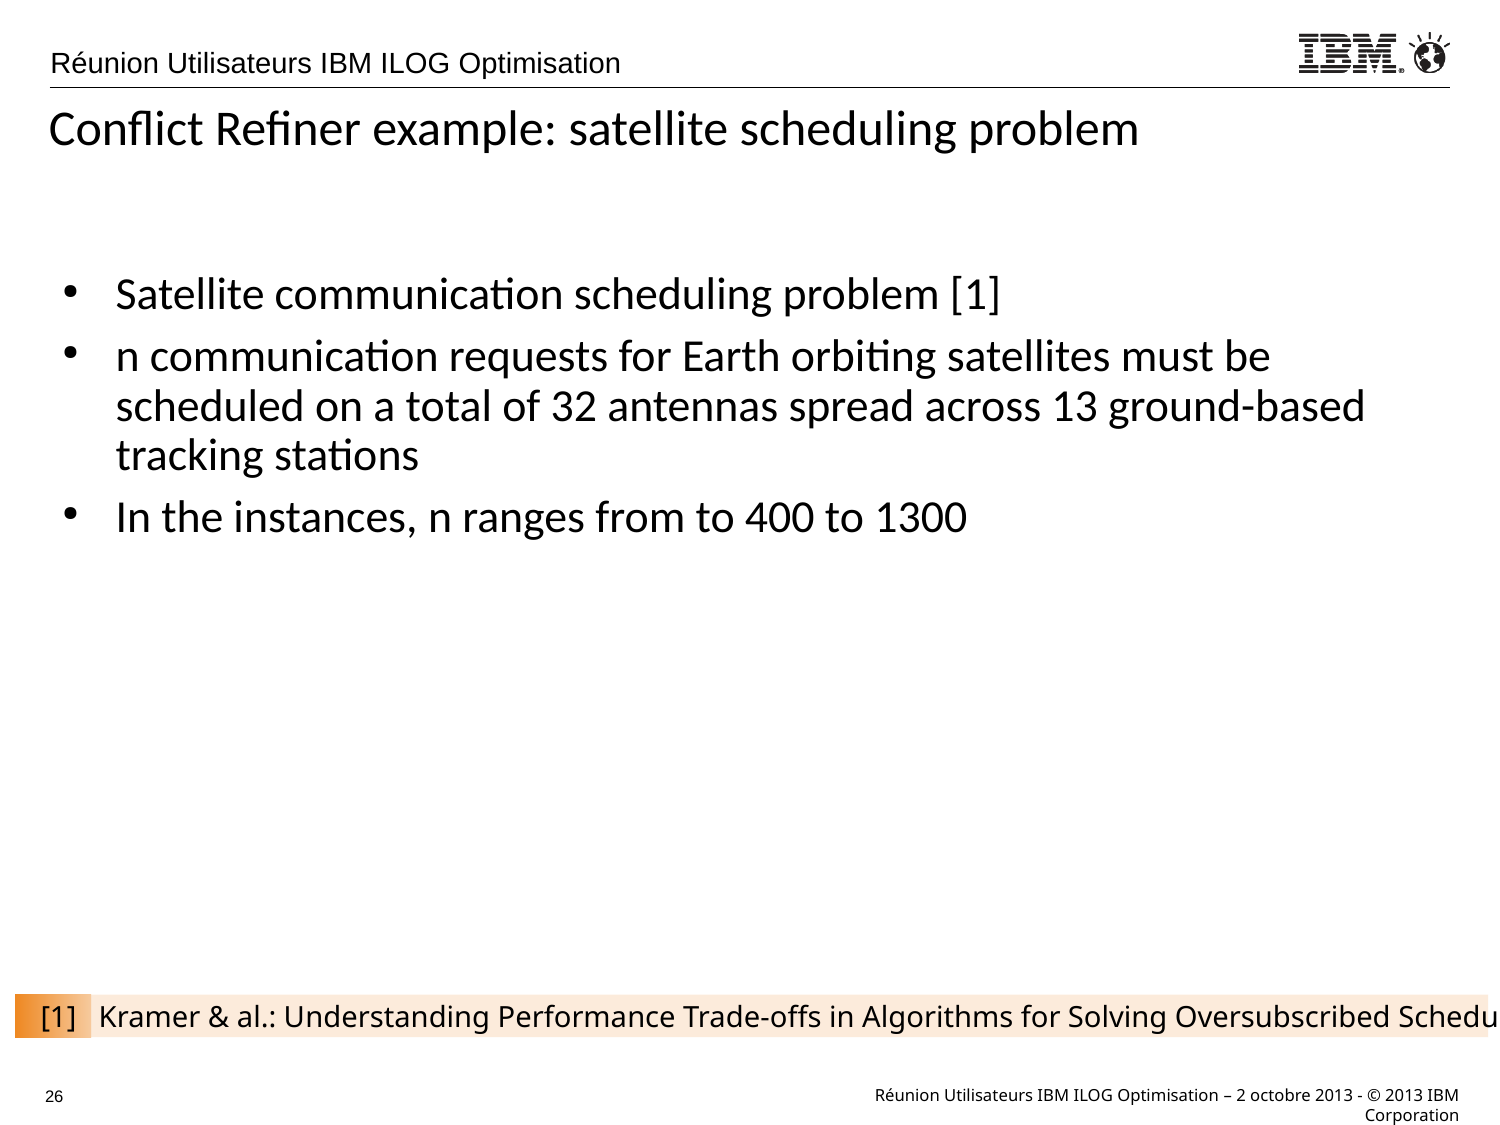

Conflict Refiner example: satellite scheduling problem
# Satellite communication scheduling problem [1]
n communication requests for Earth orbiting satellites must be scheduled on a total of 32 antennas spread across 13 ground-based tracking stations
In the instances, n ranges from to 400 to 1300
[1] Kramer & al.: Understanding Performance Trade-offs in Algorithms for Solving Oversubscribed Scheduling.
26